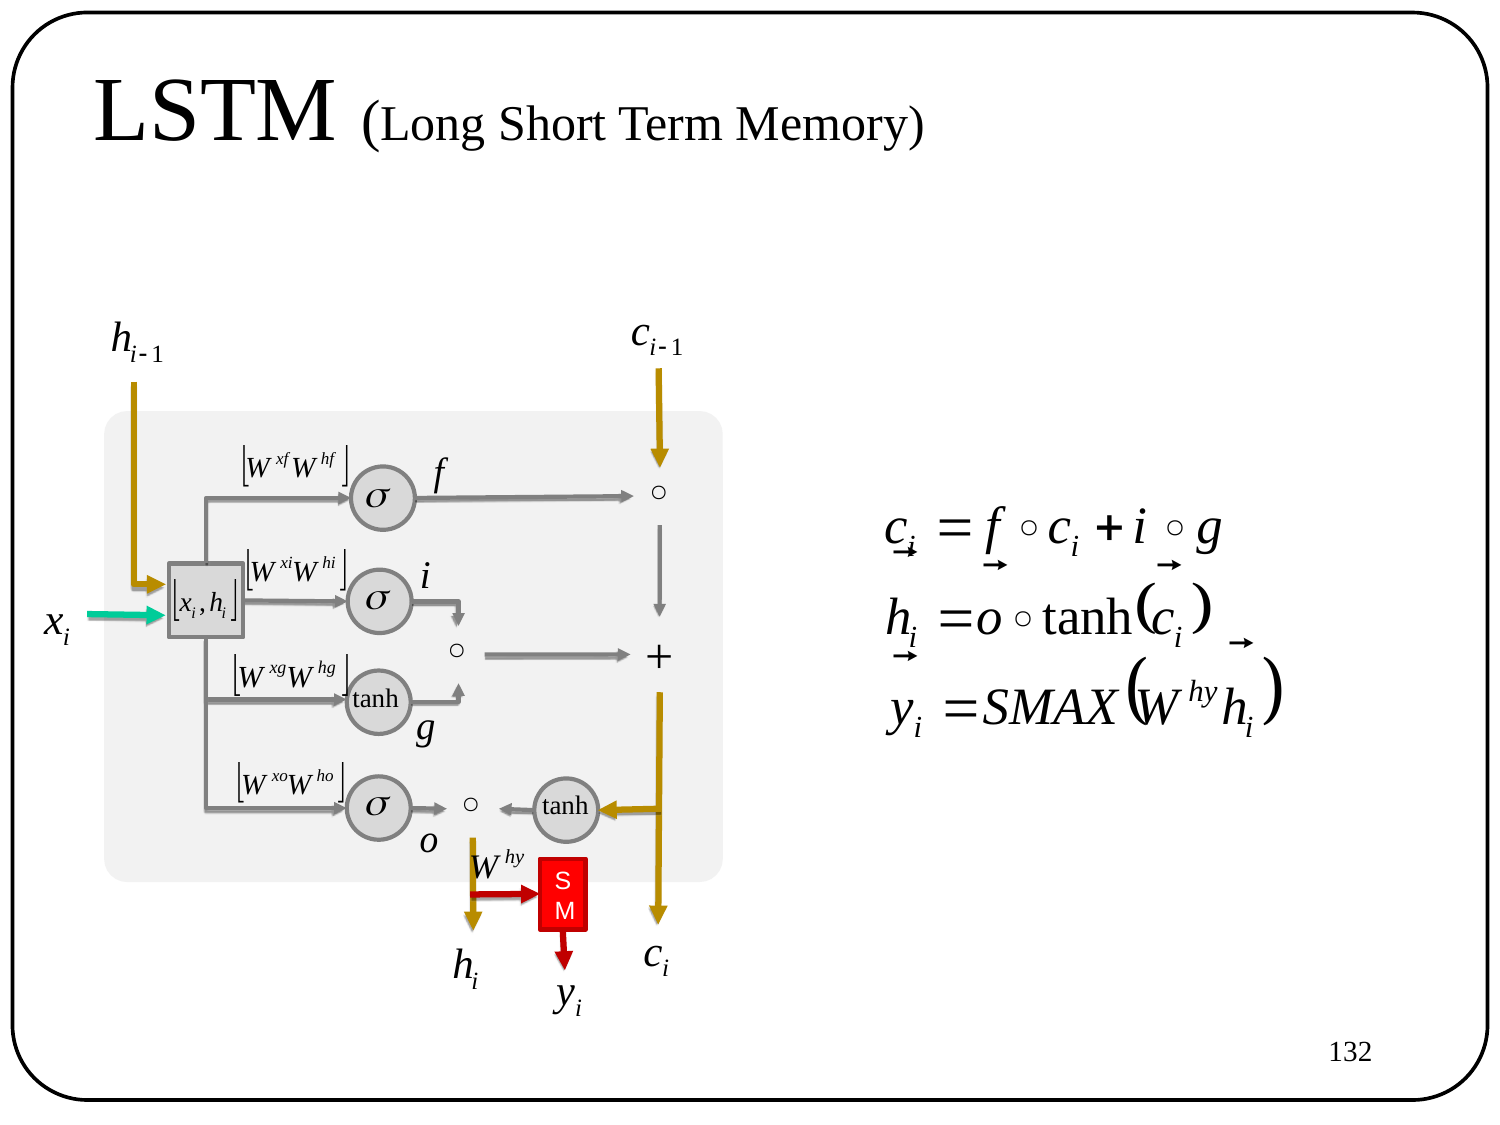

# LSTM (Long Short Term Memory)
+
SM